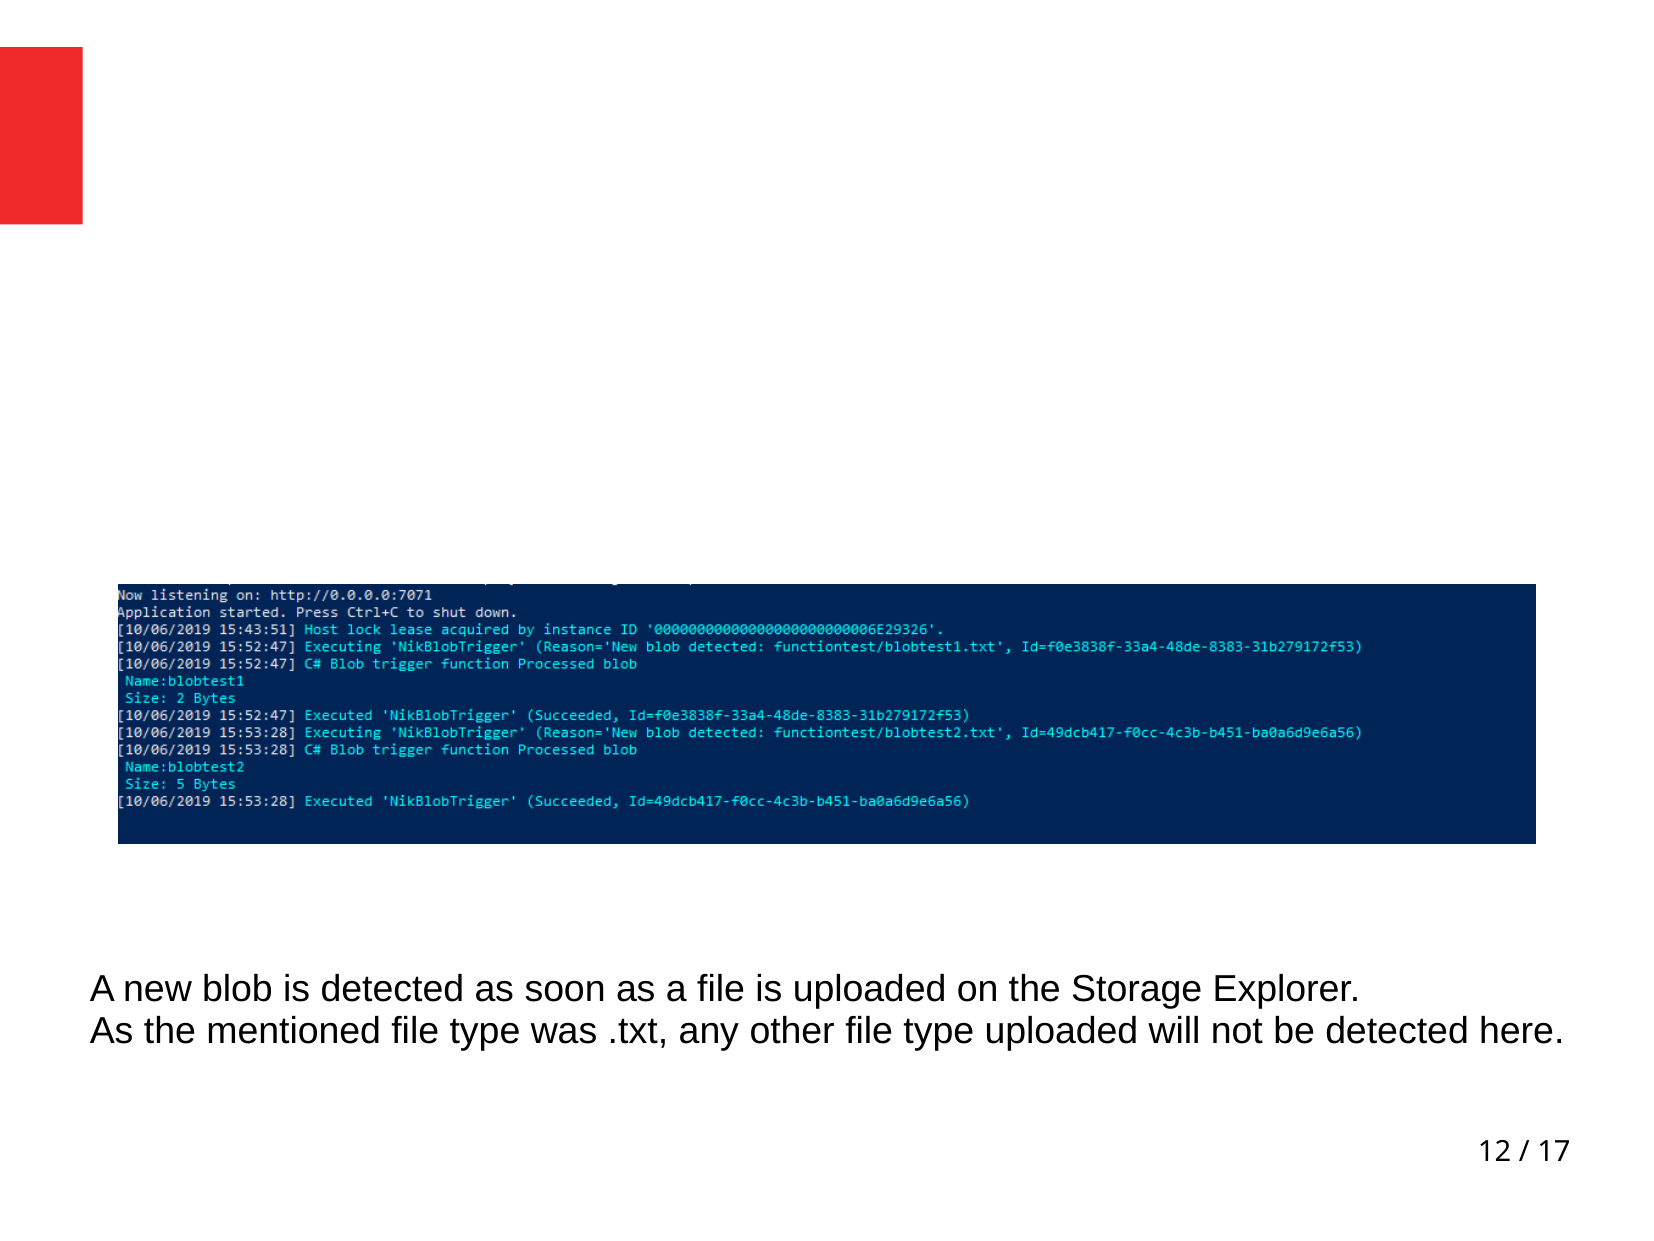

#
A new blob is detected as soon as a file is uploaded on the Storage Explorer.
As the mentioned file type was .txt, any other file type uploaded will not be detected here.
12